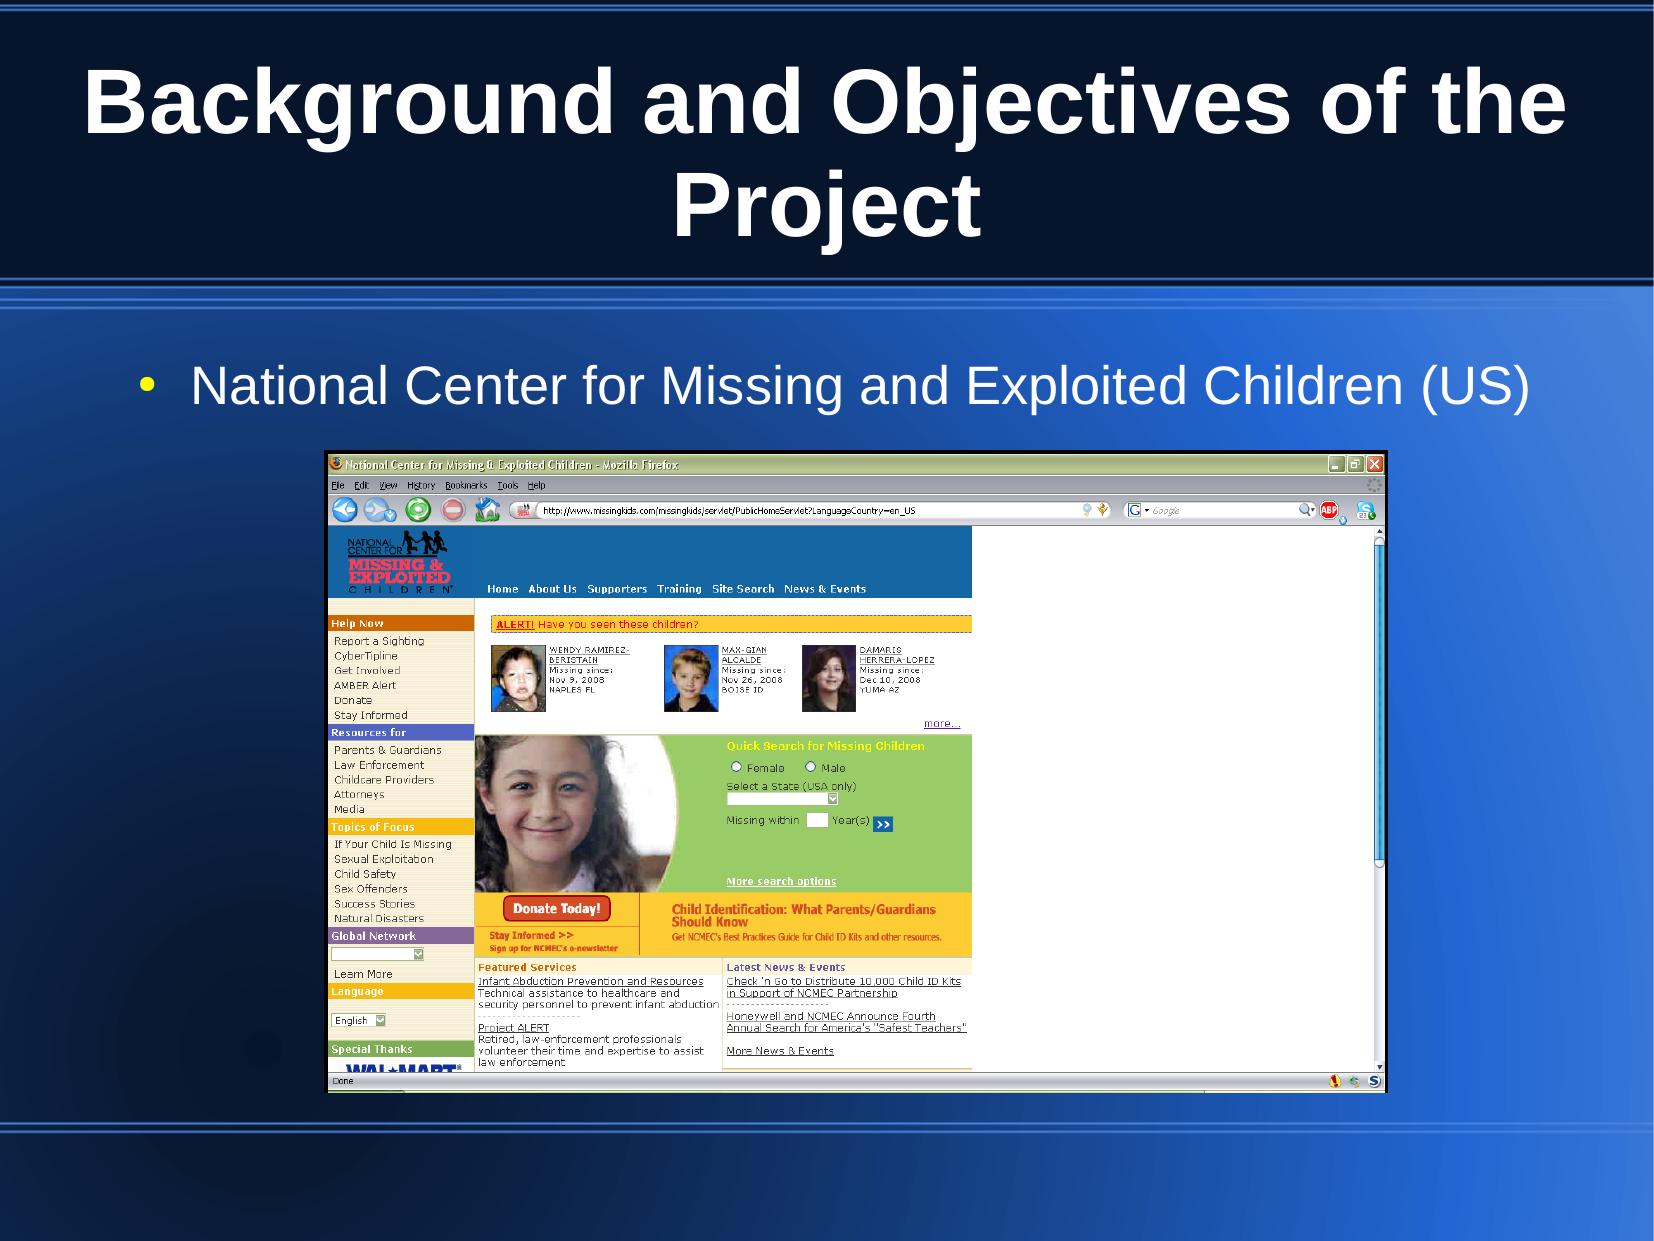

# Background and Objectives of the Project
National Center for Missing and Exploited Children (US)